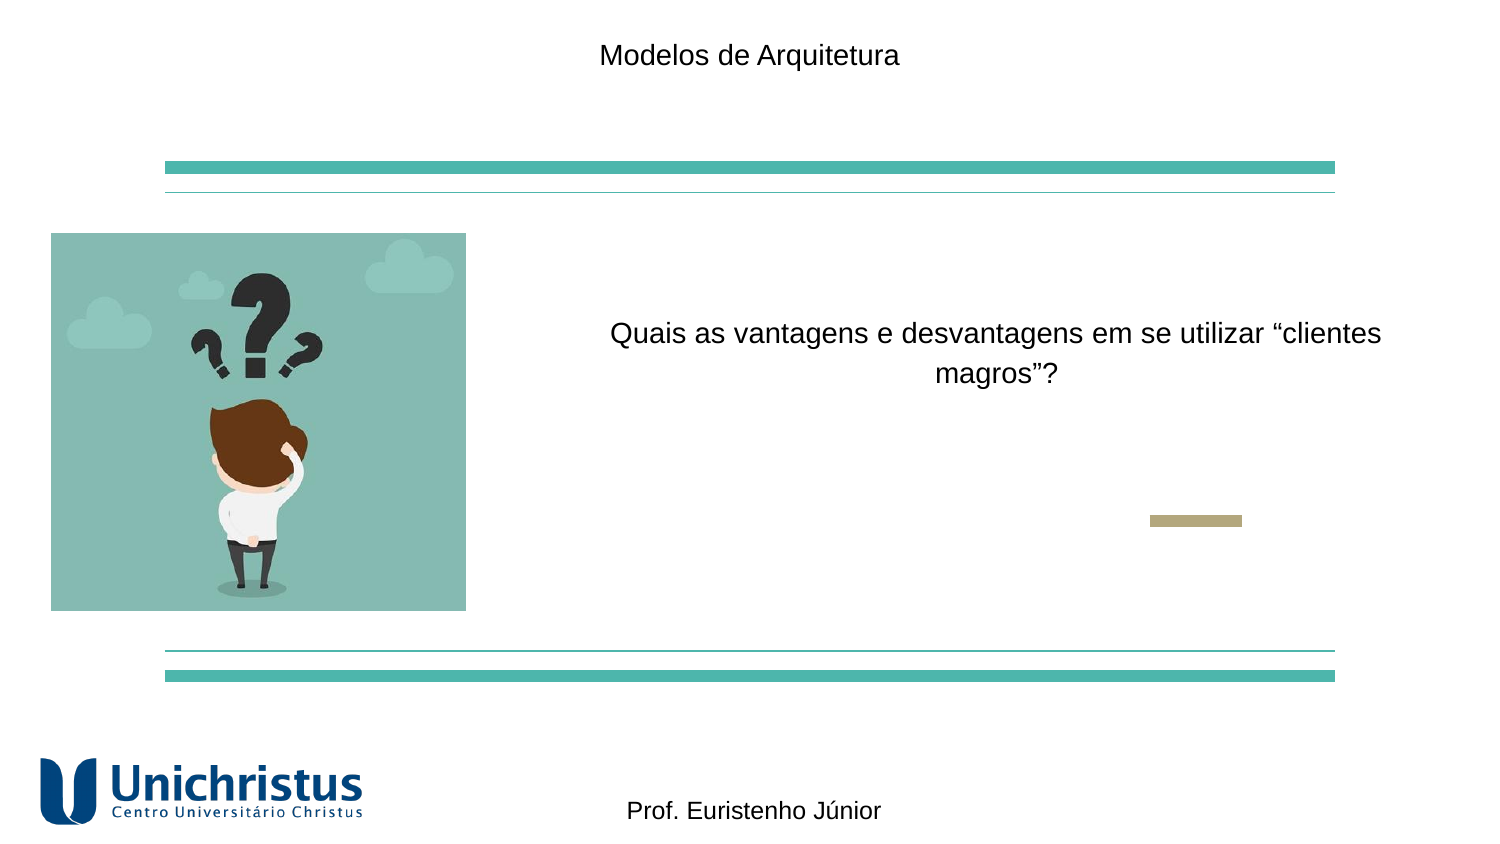

# Modelos de Arquitetura
Quais as vantagens e desvantagens em se utilizar “clientes magros”?